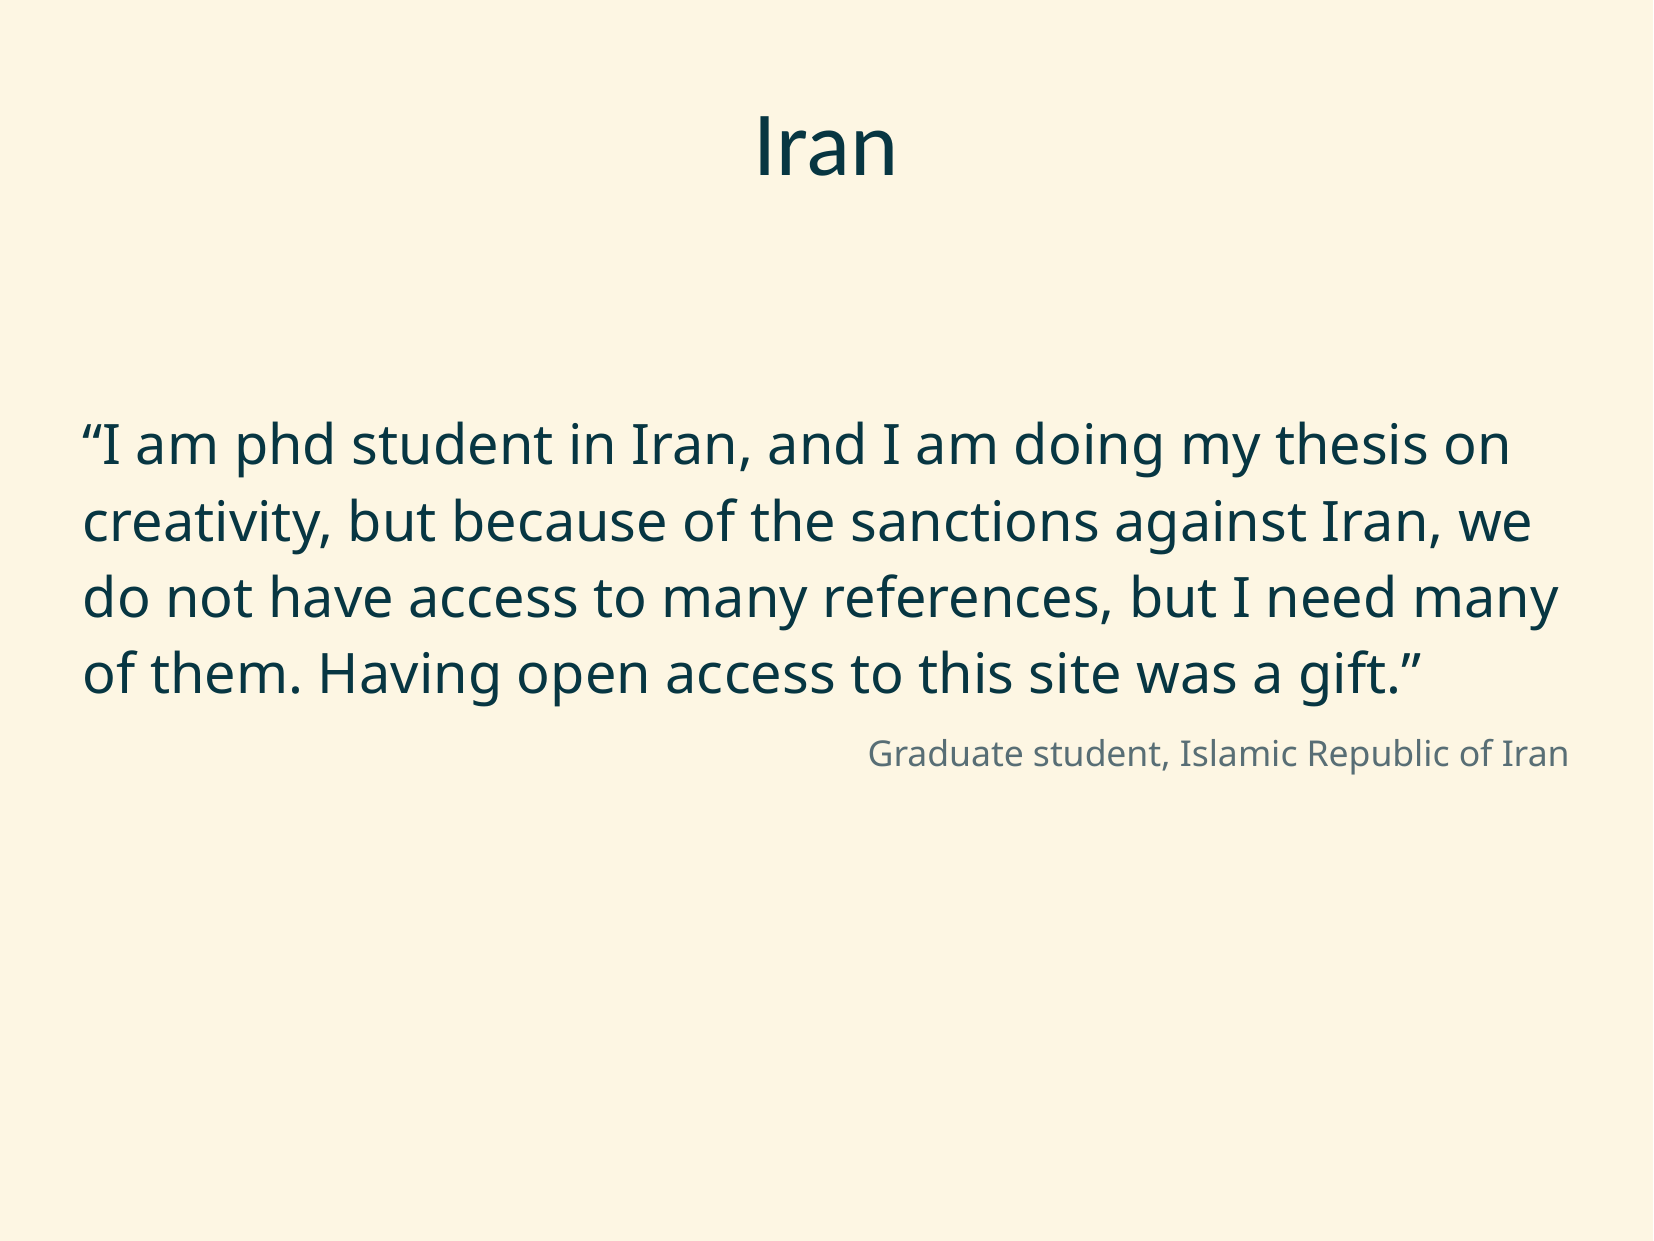

# Iran
“I am phd student in Iran, and I am doing my thesis on creativity, but because of the sanctions against Iran, we do not have access to many references, but I need many of them. Having open access to this site was a gift.”
Graduate student, Islamic Republic of Iran